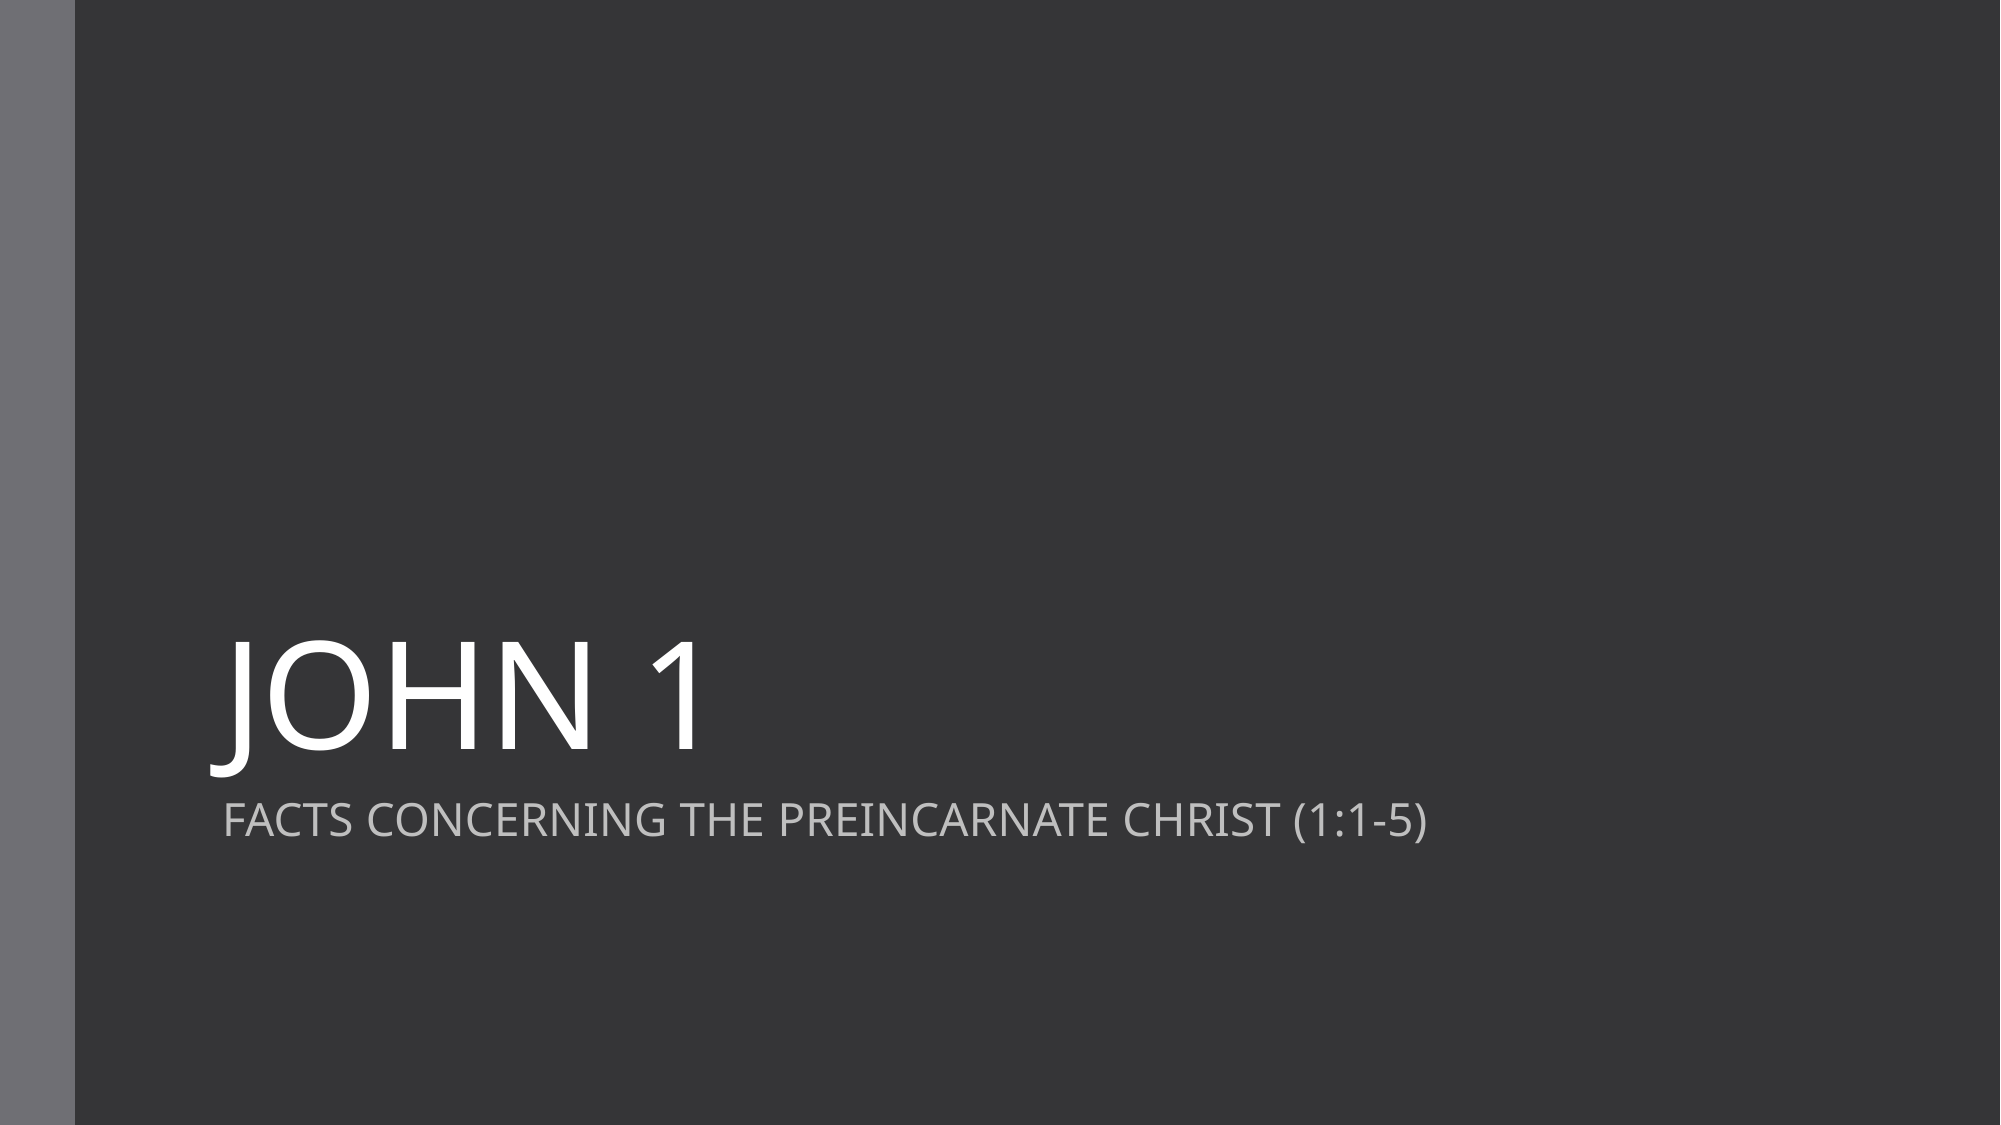

# JOHN 1
FACTS CONCERNING THE PREINCARNATE CHRIST (1:1-5)